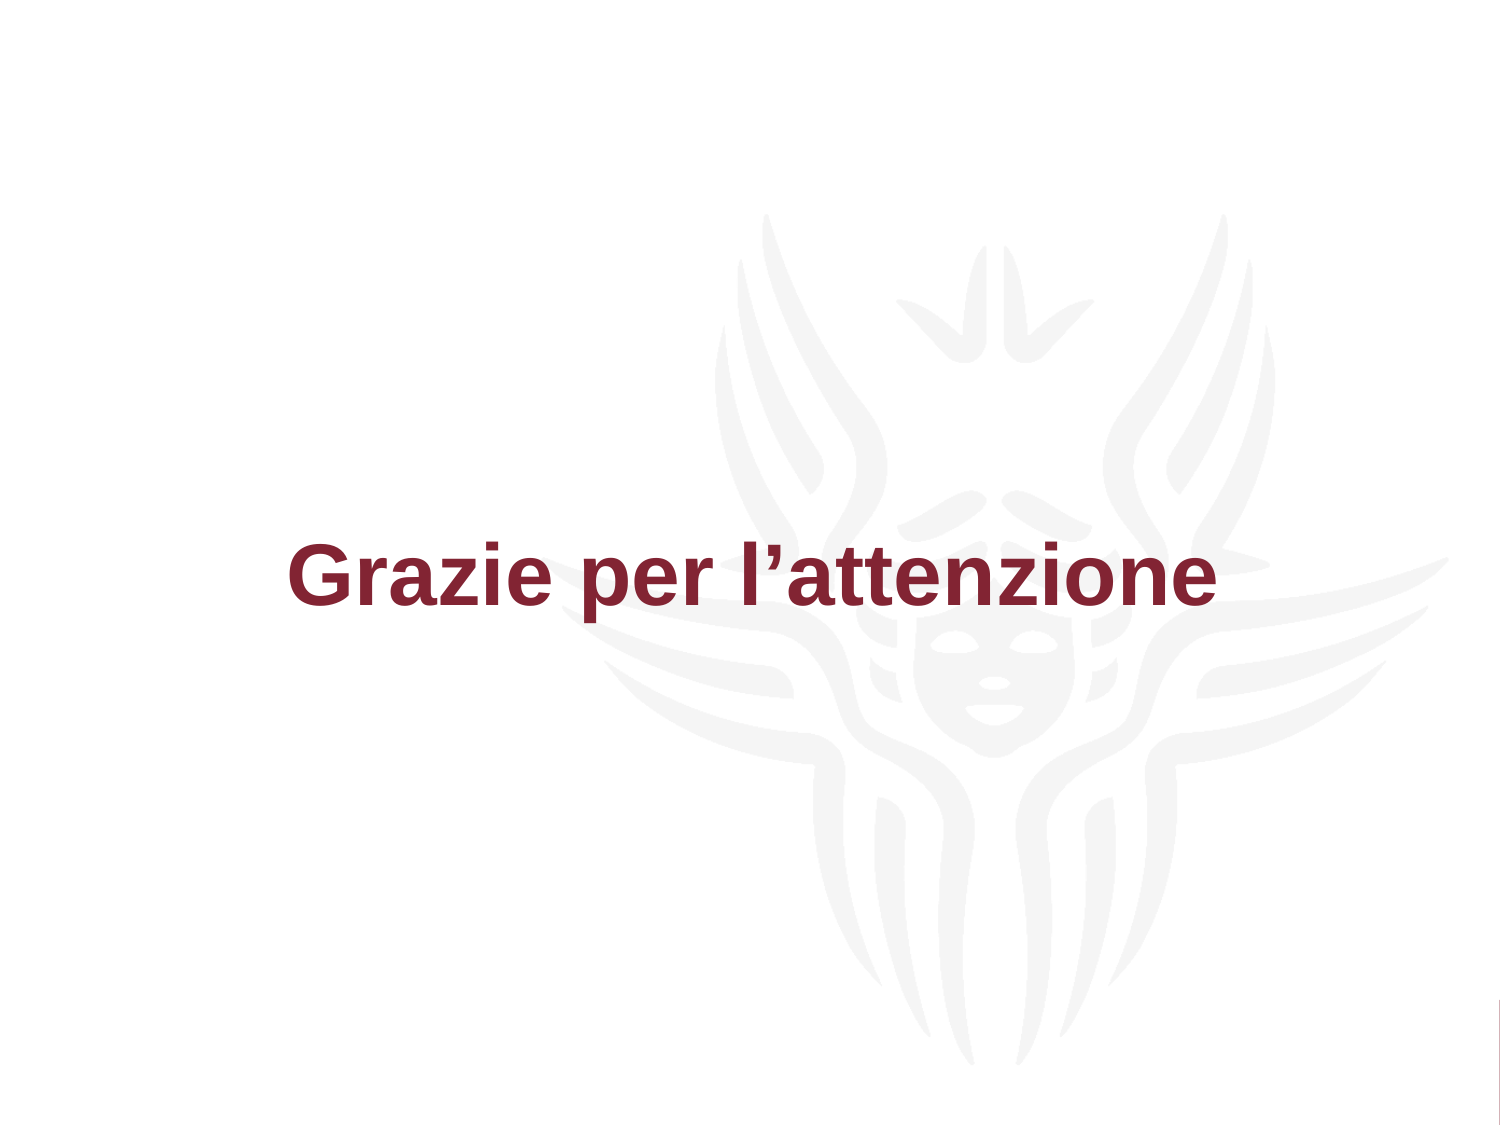

# Grazie per l’attenzione
A Comparative Analysis of Algorithms for Identifying Cancer Driver Pathways
Pagina